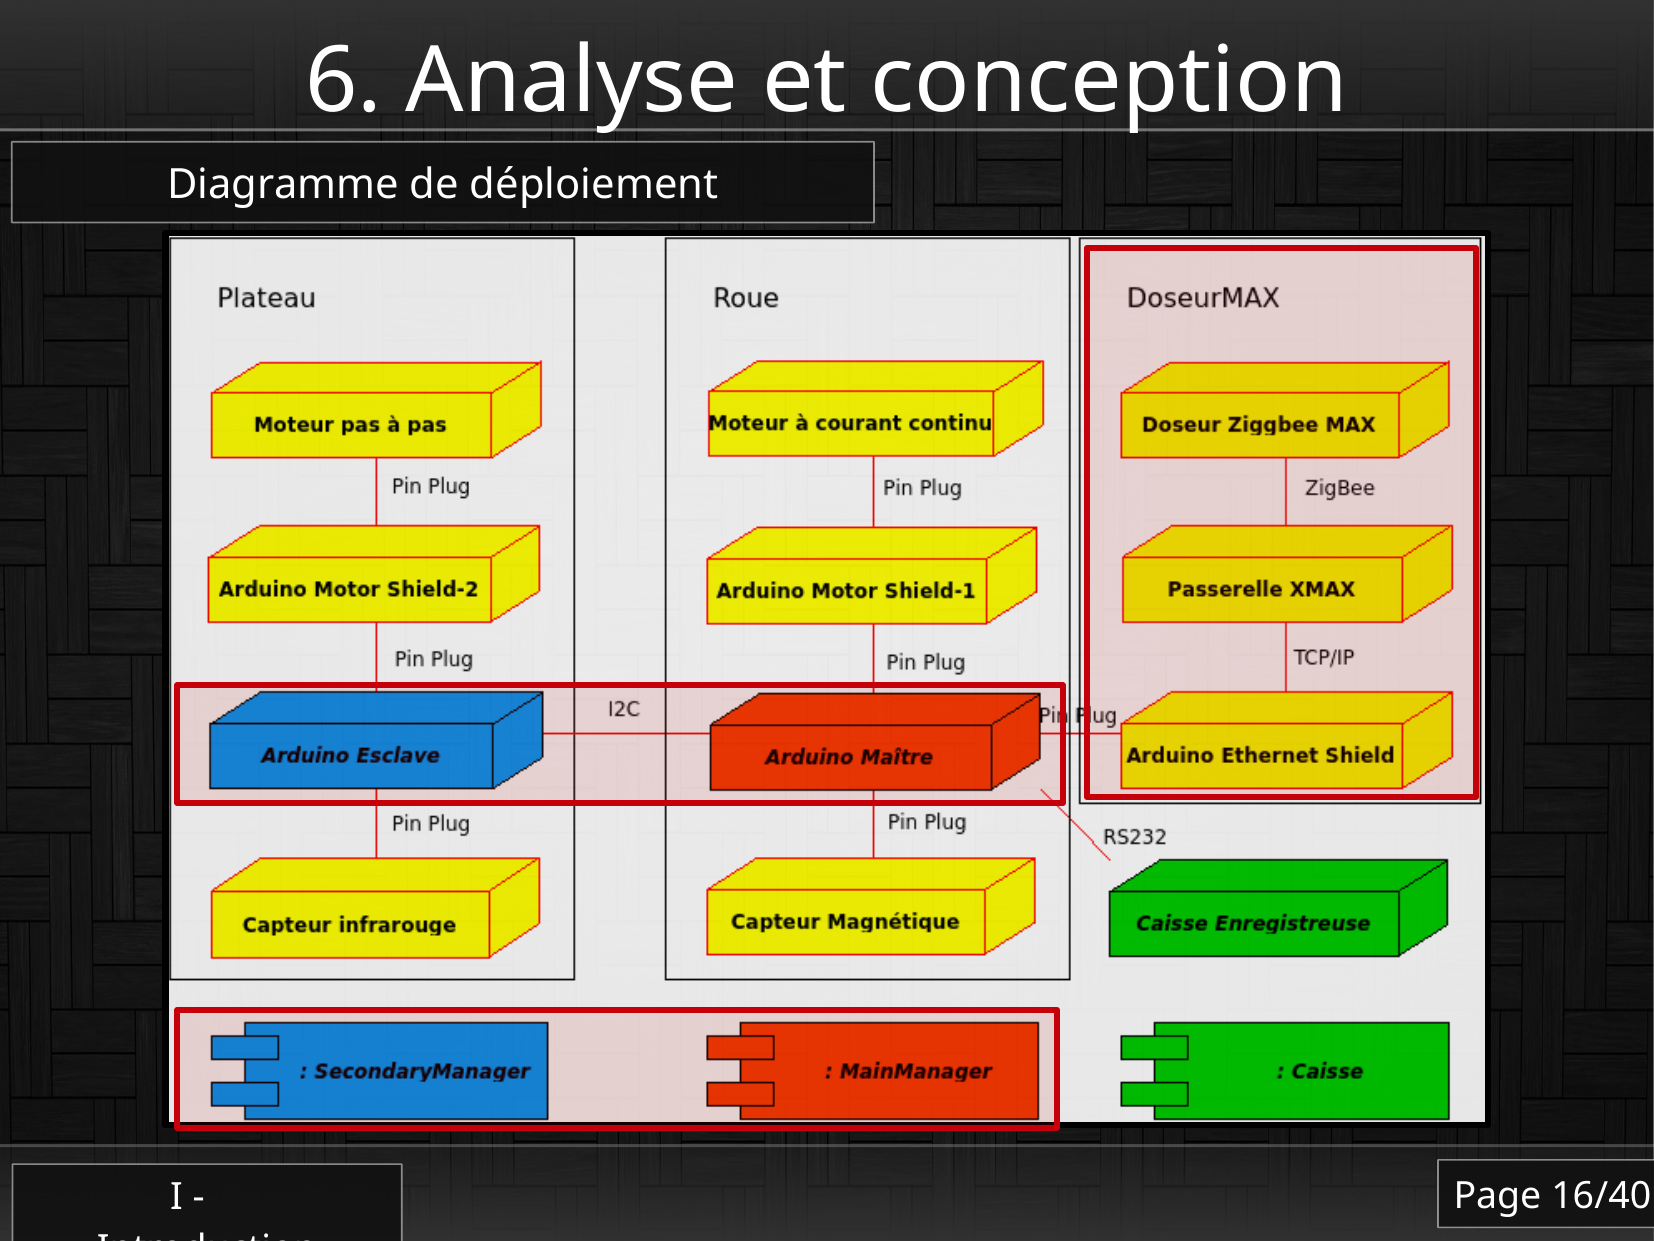

6. Analyse et conception
Diagramme de déploiement
I -	Introduction